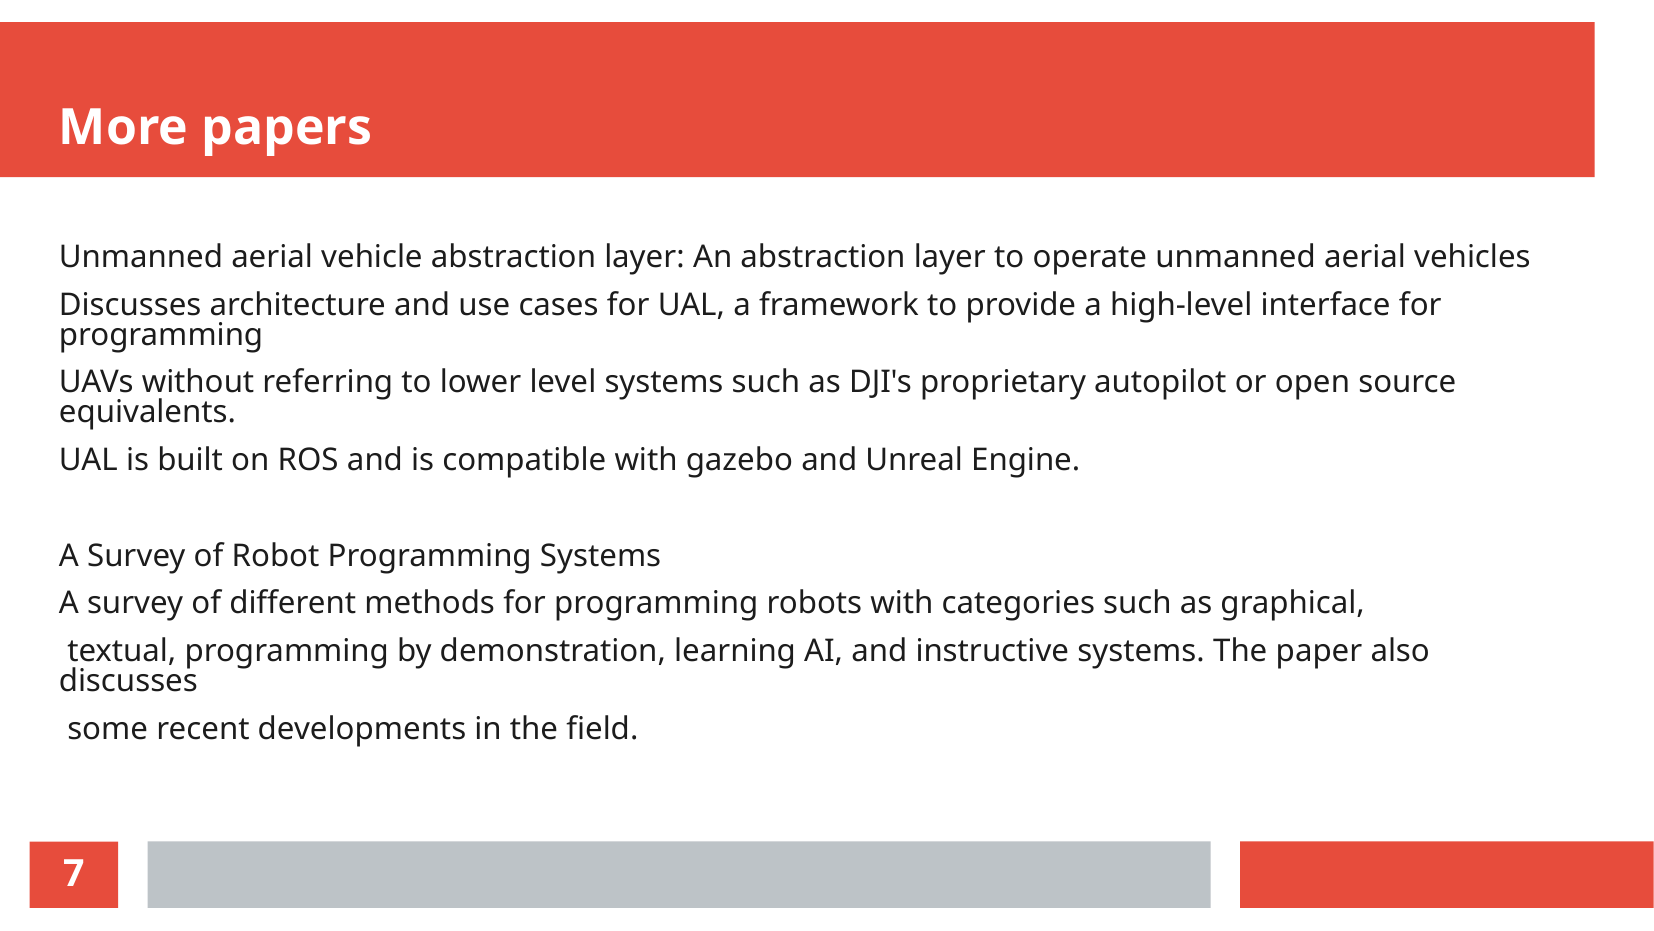

# More papers
Unmanned aerial vehicle abstraction layer: An abstraction layer to operate unmanned aerial vehicles
Discusses architecture and use cases for UAL, a framework to provide a high-level interface for programming
UAVs without referring to lower level systems such as DJI's proprietary autopilot or open source equivalents.
UAL is built on ROS and is compatible with gazebo and Unreal Engine.
A Survey of Robot Programming Systems
A survey of different methods for programming robots with categories such as graphical,
 textual, programming by demonstration, learning AI, and instructive systems. The paper also discusses
 some recent developments in the field.